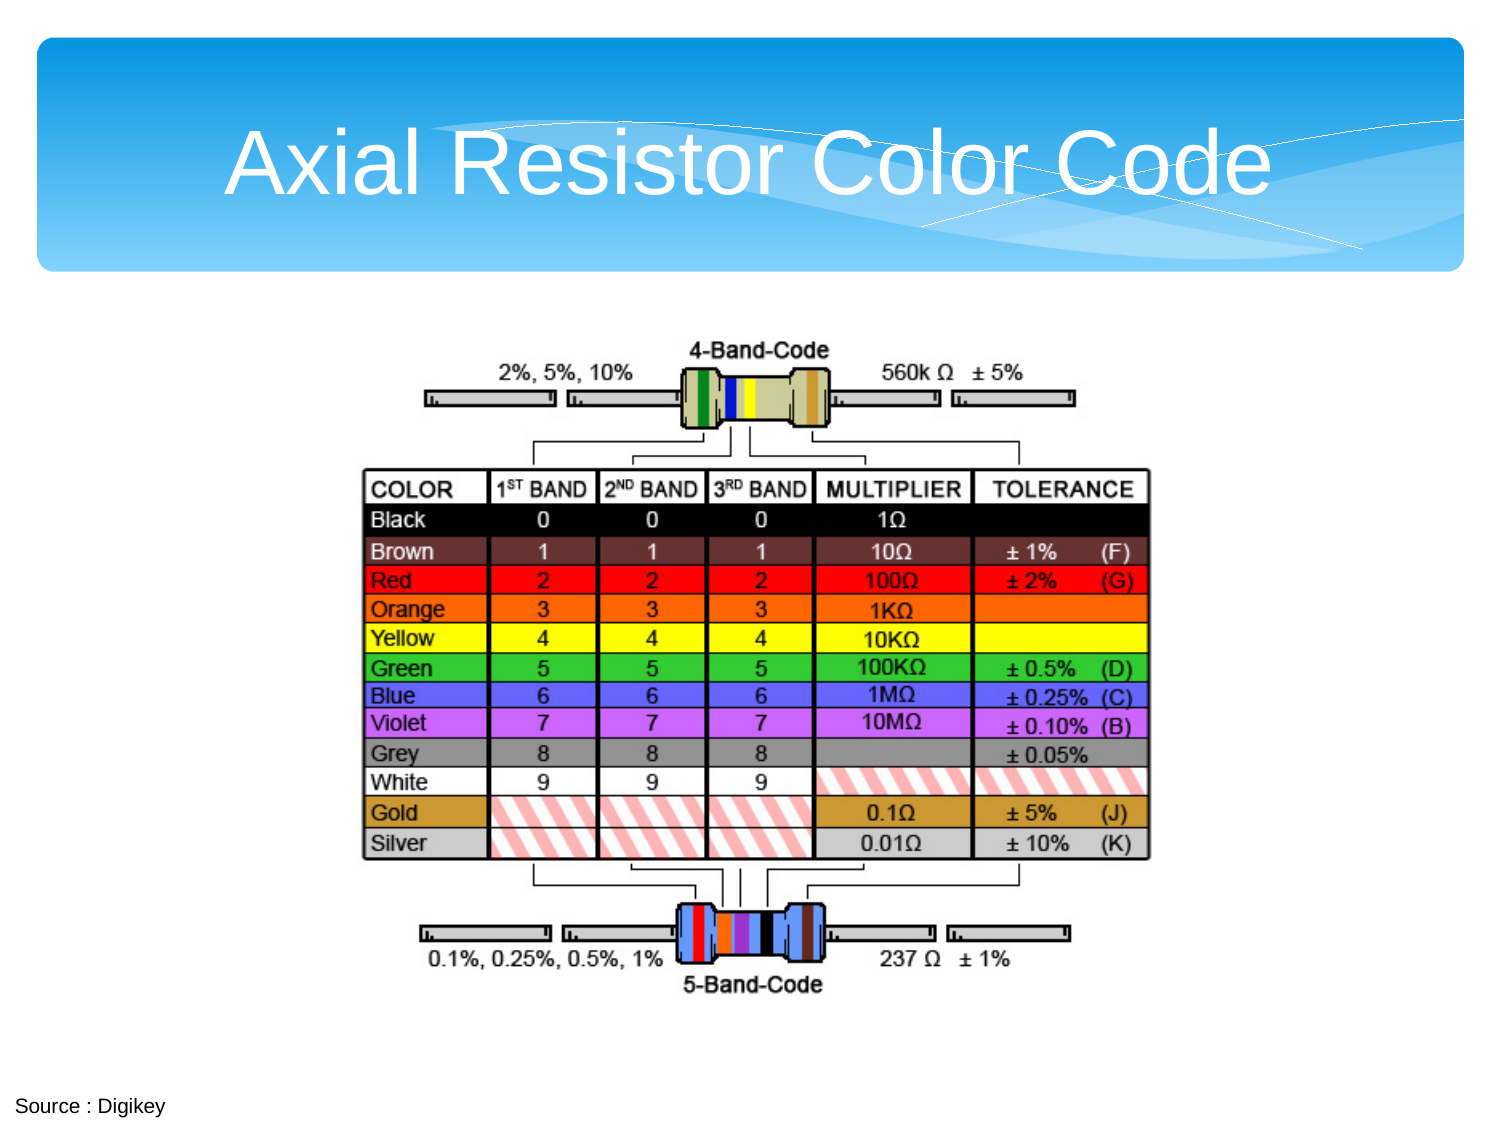

# Axial Resistor Color Code
Source : Digikey